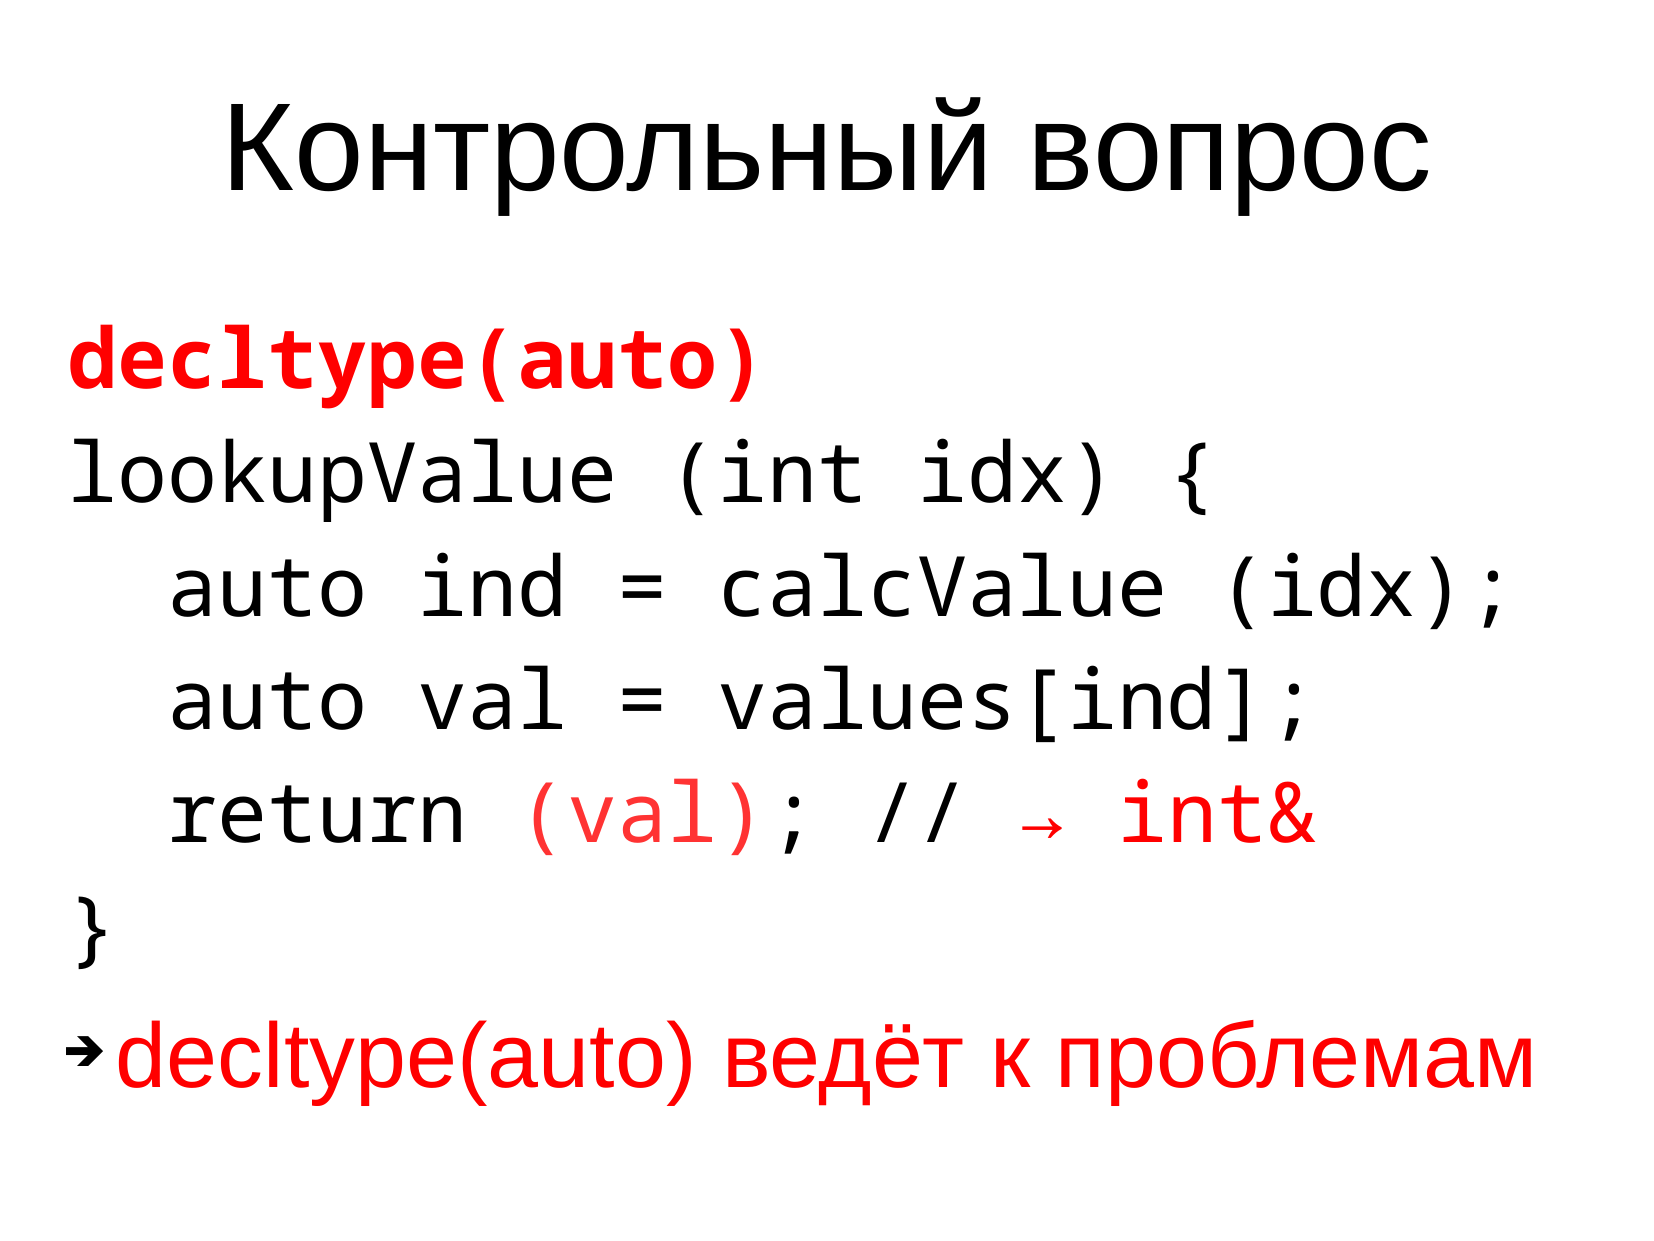

# Контрольный вопрос
decltype(auto)
lookupValue (int idx) {
 auto ind = calcValue (idx);
 auto val = values[ind];
 return (val); // → int&
}
decltype(auto) ведёт к проблемам